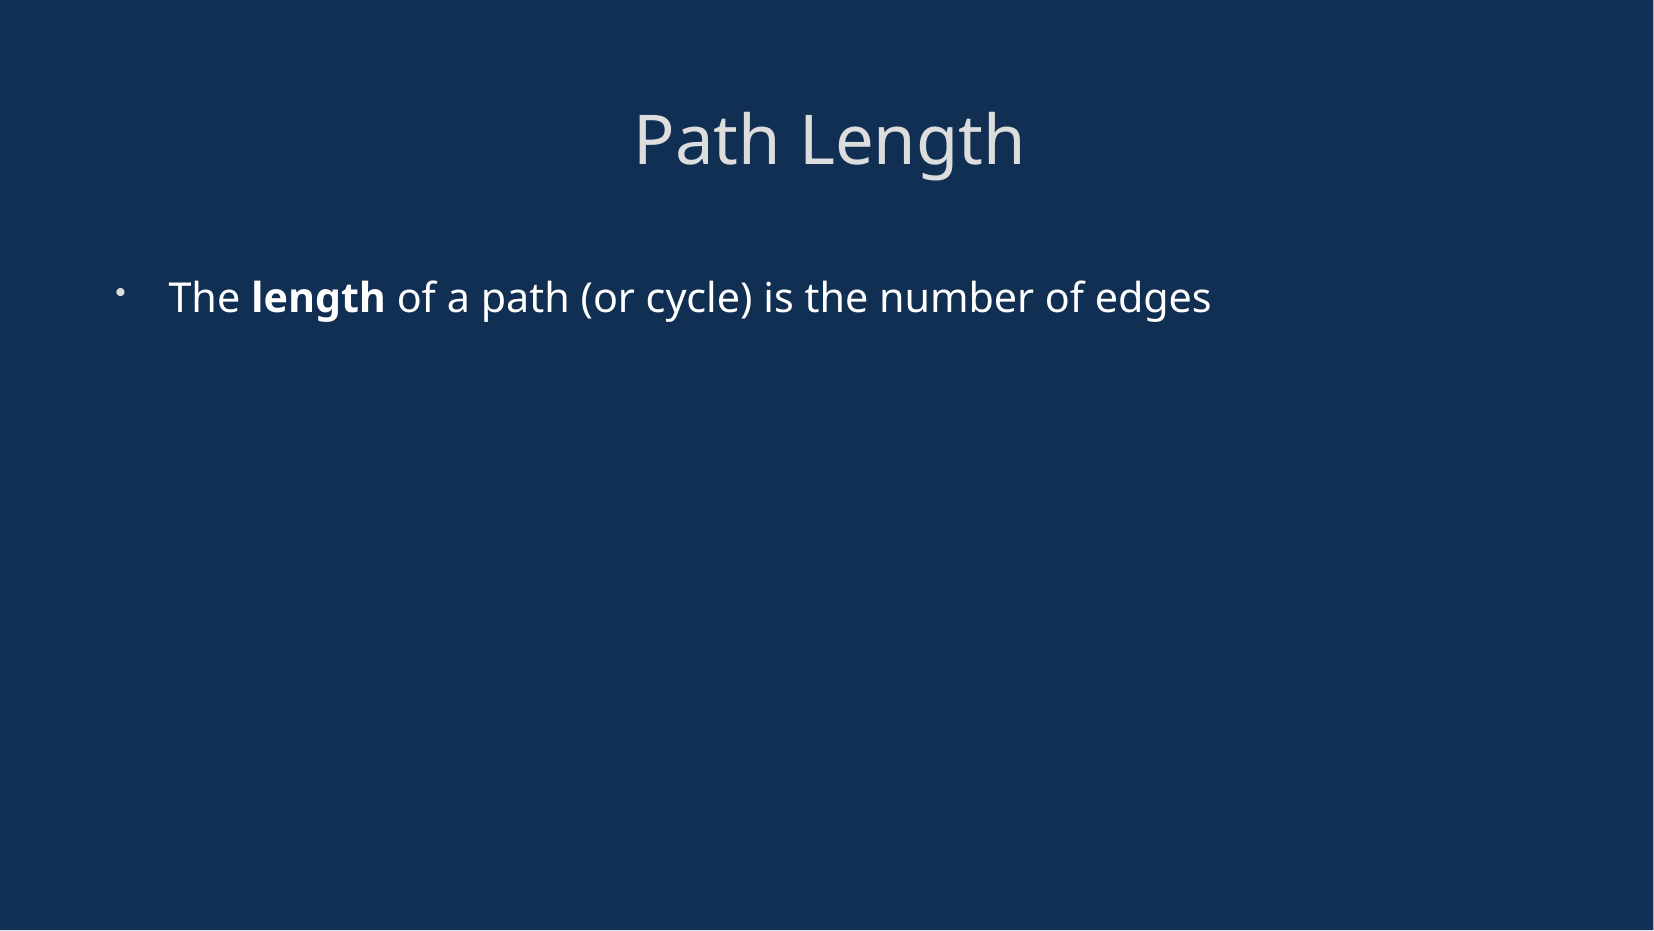

# Path Length
The length of a path (or cycle) is the number of edges